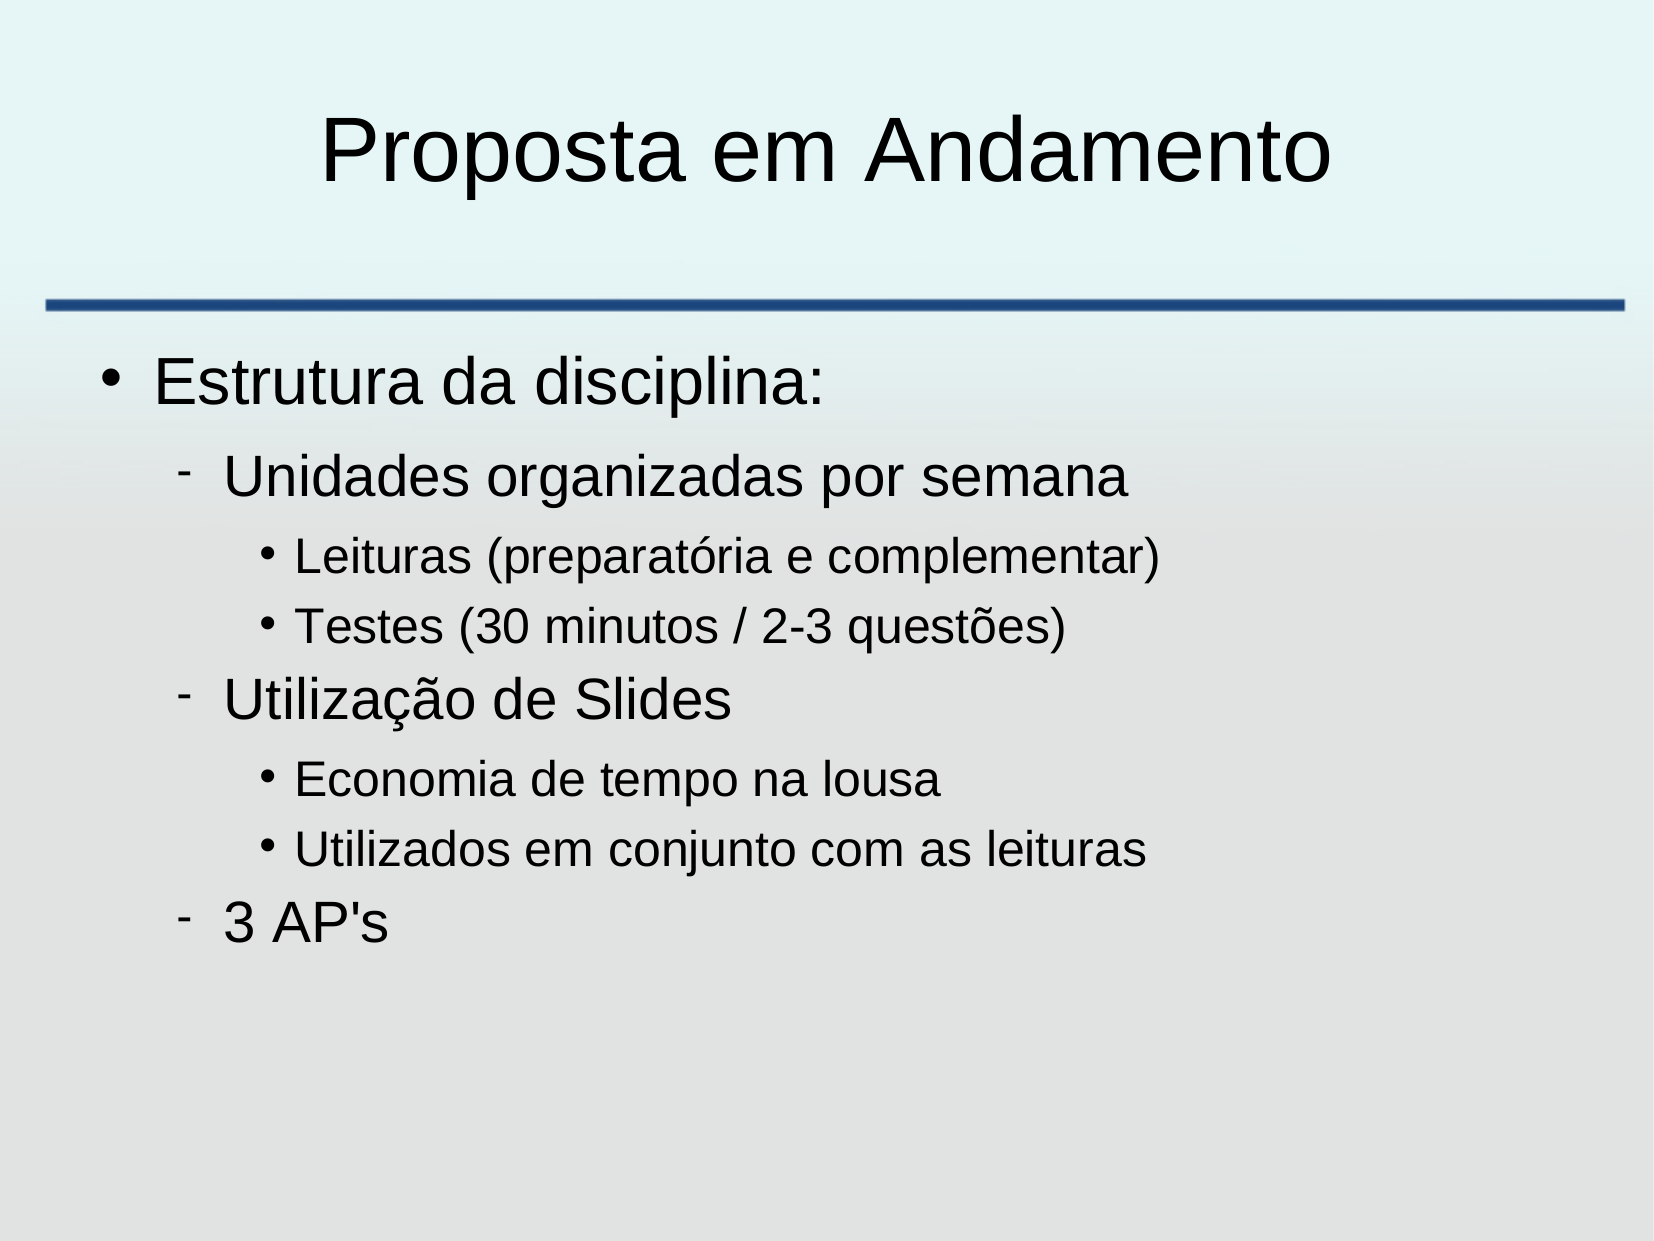

# Proposta em Andamento
Estrutura da disciplina:
Unidades organizadas por semana
Leituras (preparatória e complementar)
Testes (30 minutos / 2-3 questões)
Utilização de Slides
Economia de tempo na lousa
Utilizados em conjunto com as leituras
3 AP's